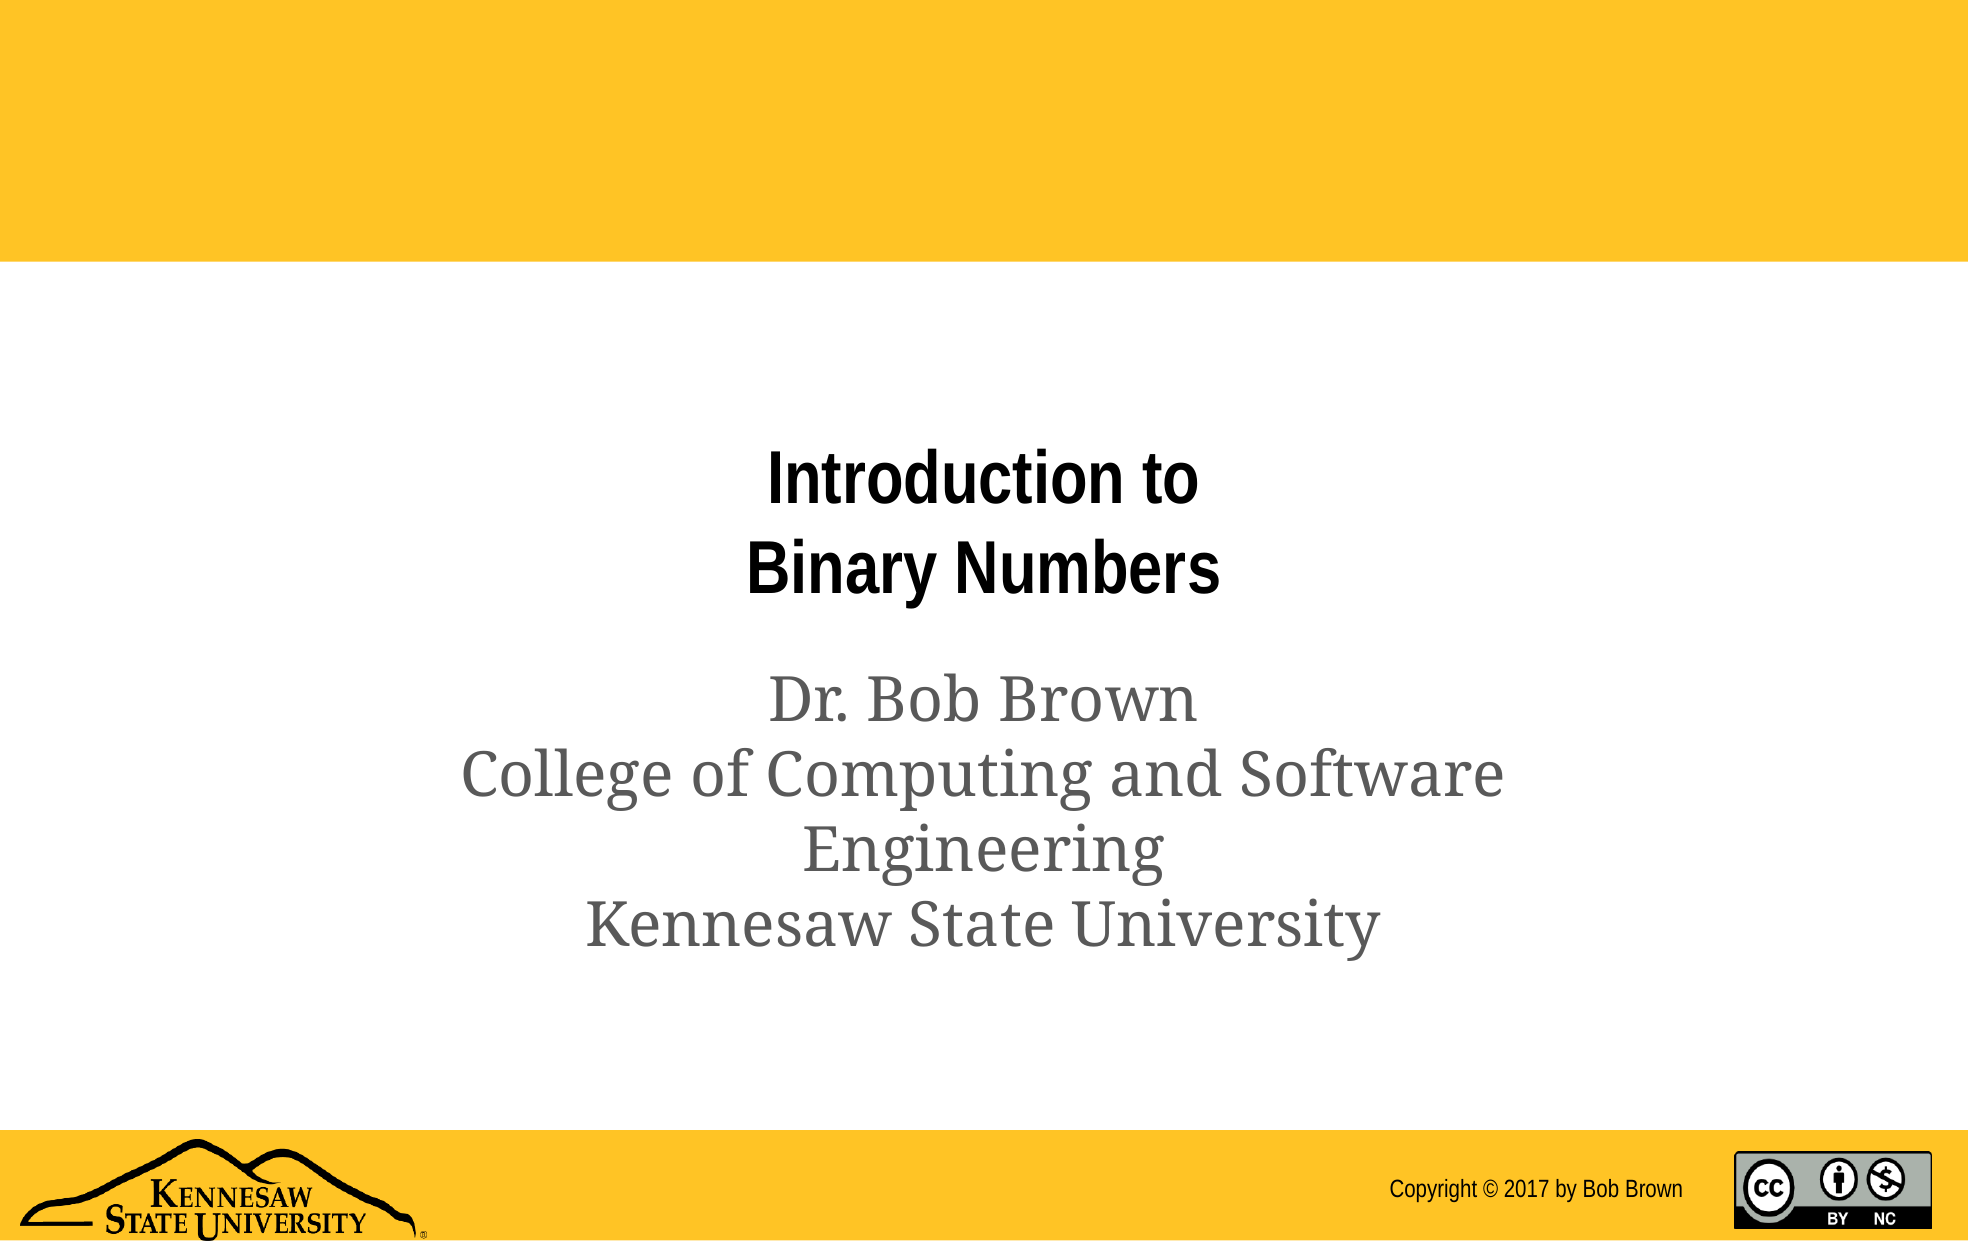

# Introduction to Binary Numbers
Dr. Bob Brown
College of Computing and Software Engineering
Kennesaw State University
Copyright © 2017 by Bob Brown